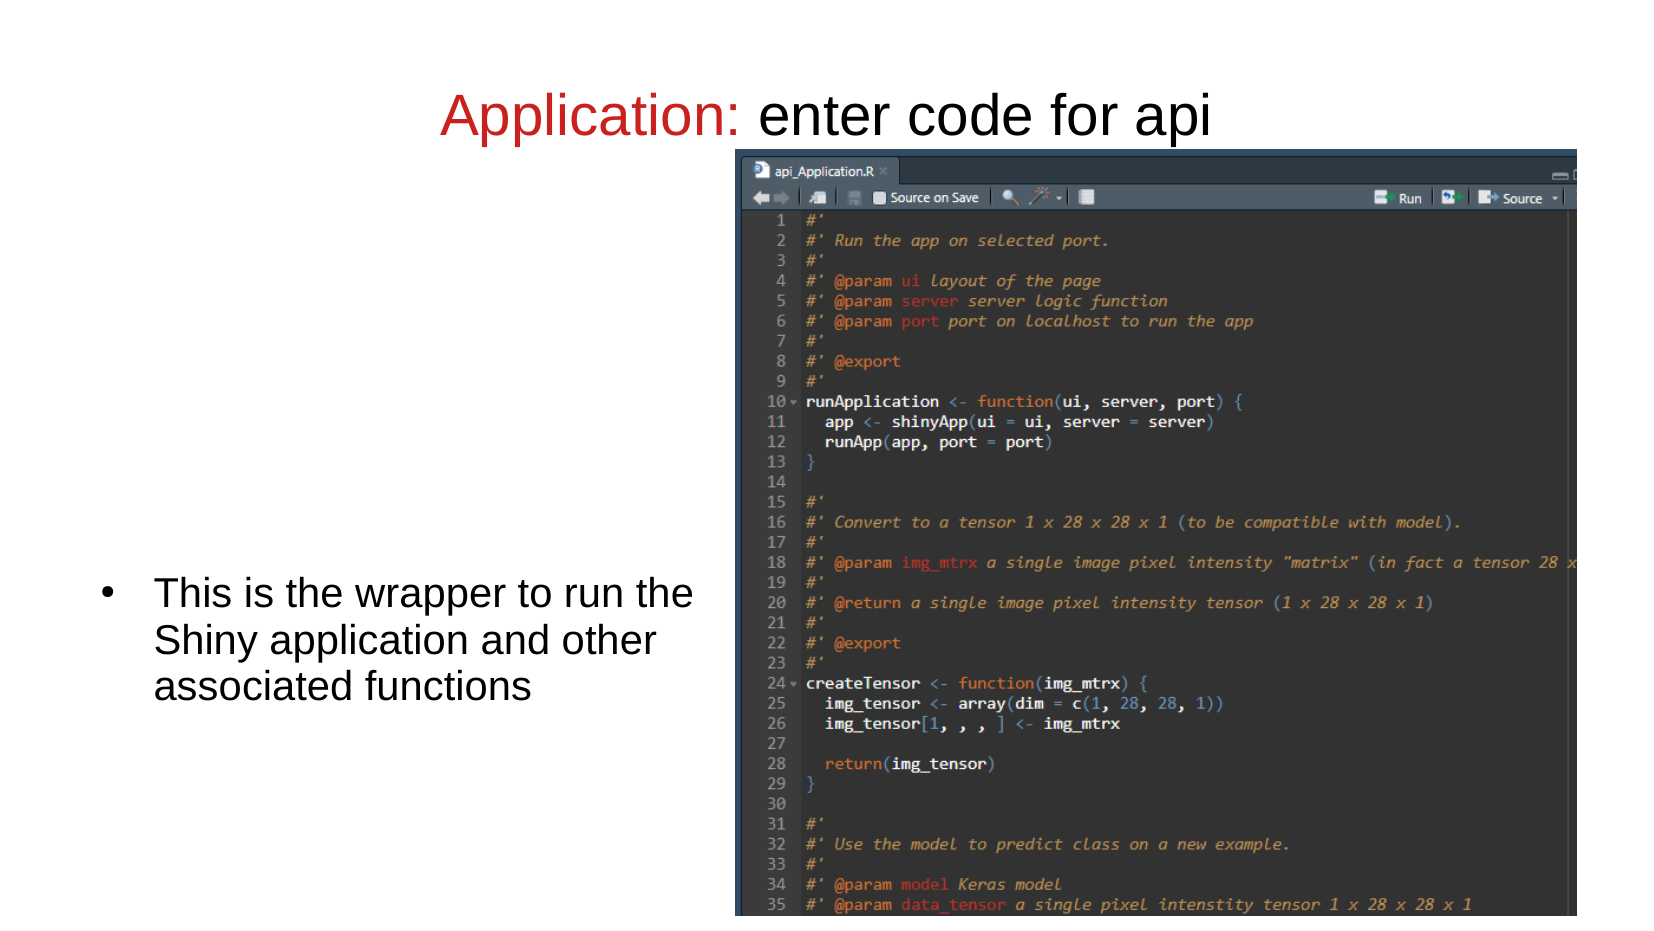

# Application: enter code for api
This is the wrapper to run the Shiny application and other associated functions